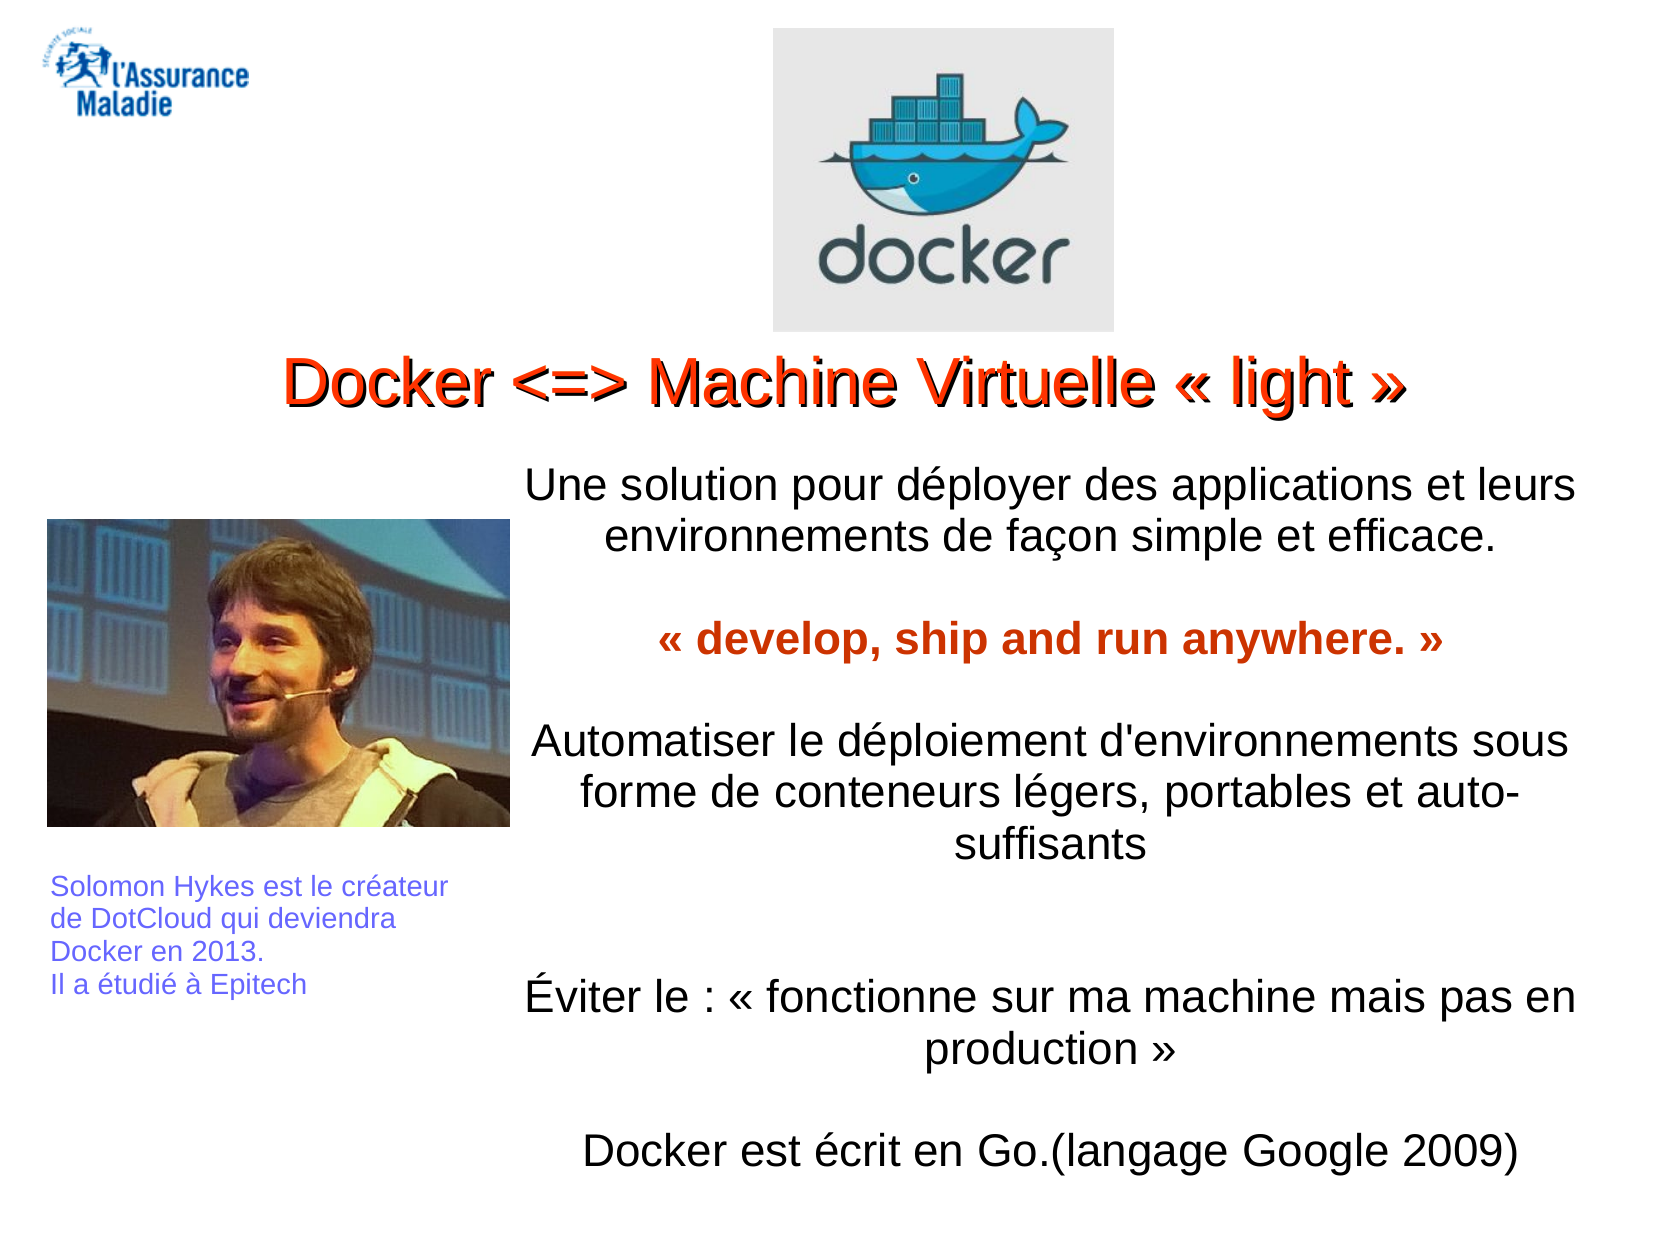

Docker <=> Machine Virtuelle « light »
# Une solution pour déployer des applications et leurs environnements de façon simple et efficace.
« develop, ship and run anywhere. »
Automatiser le déploiement d'environnements sous forme de conteneurs légers, portables et auto-suffisants
Éviter le : « fonctionne sur ma machine mais pas en production »
Docker est écrit en Go.(langage Google 2009)
Solomon Hykes est le créateur de DotCloud qui deviendra Docker en 2013.
Il a étudié à Epitech